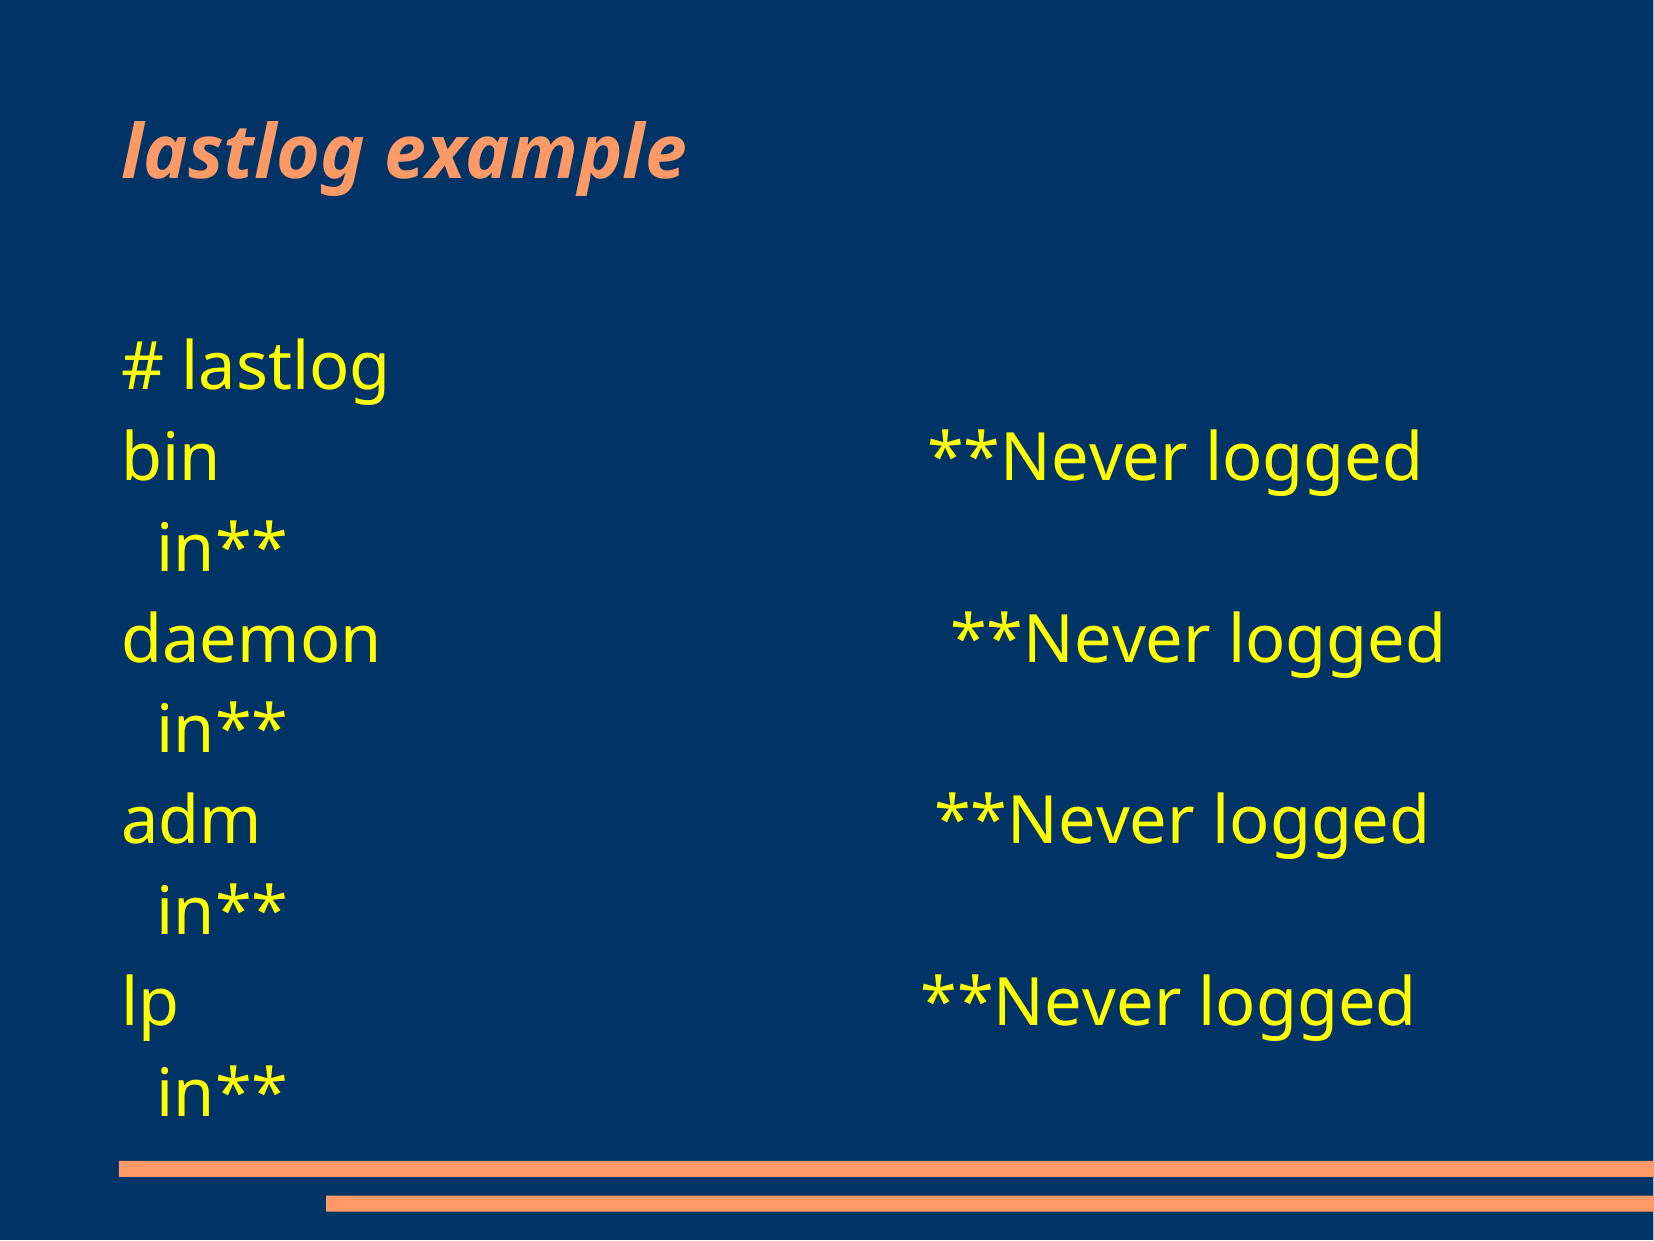

# lastlog example
# lastlog
bin **Never logged in**
daemon **Never logged in**
adm **Never logged in**
lp **Never logged in**